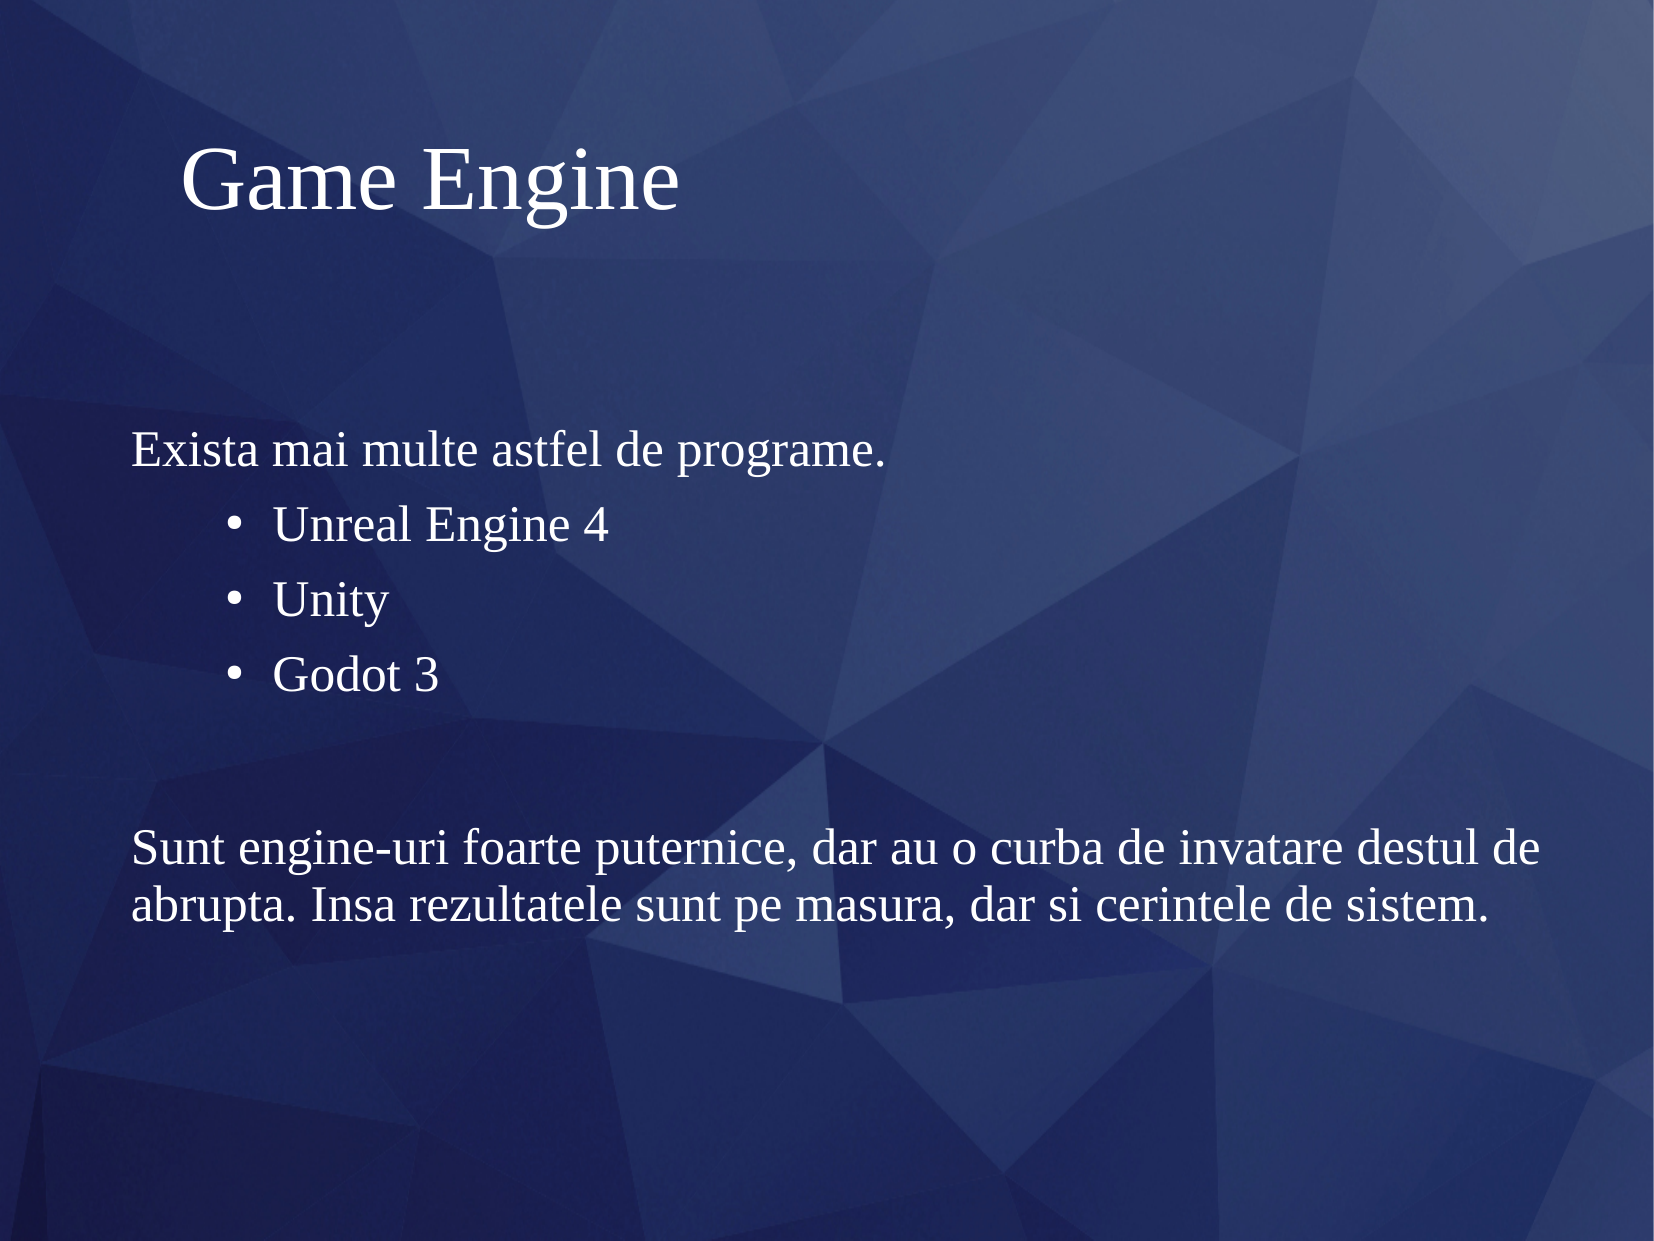

# Game Engine
Exista mai multe astfel de programe.
Unreal Engine 4
Unity
Godot 3
Sunt engine-uri foarte puternice, dar au o curba de invatare destul de abrupta. Insa rezultatele sunt pe masura, dar si cerintele de sistem.